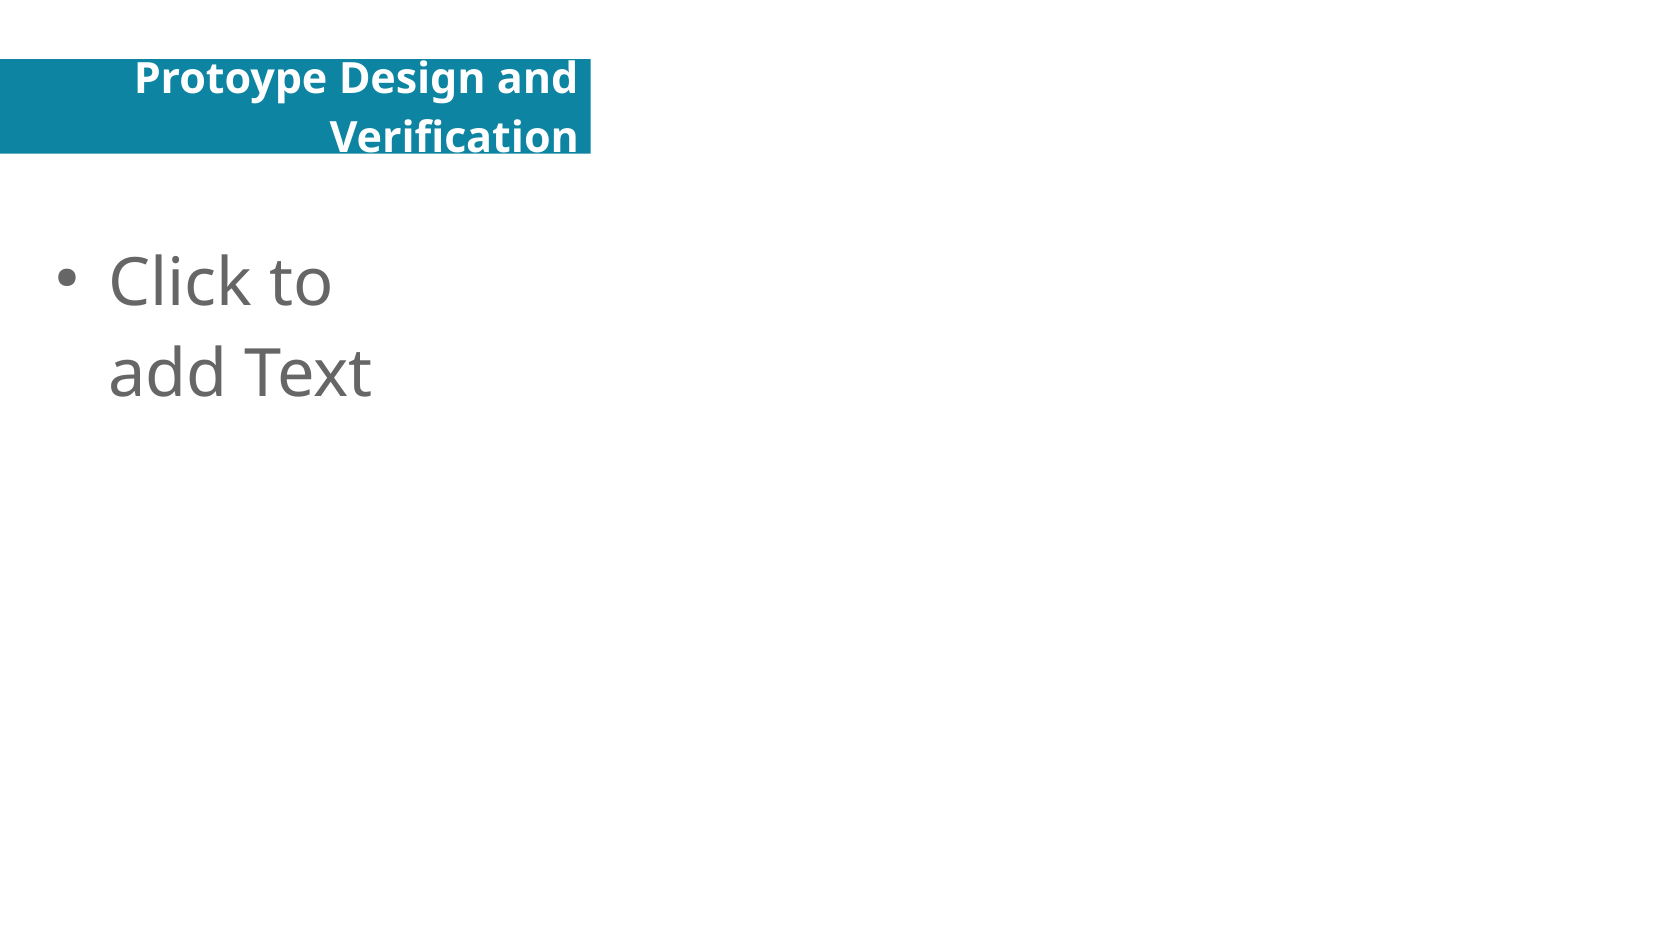

# Protoype Design and Verification
Click to add Text